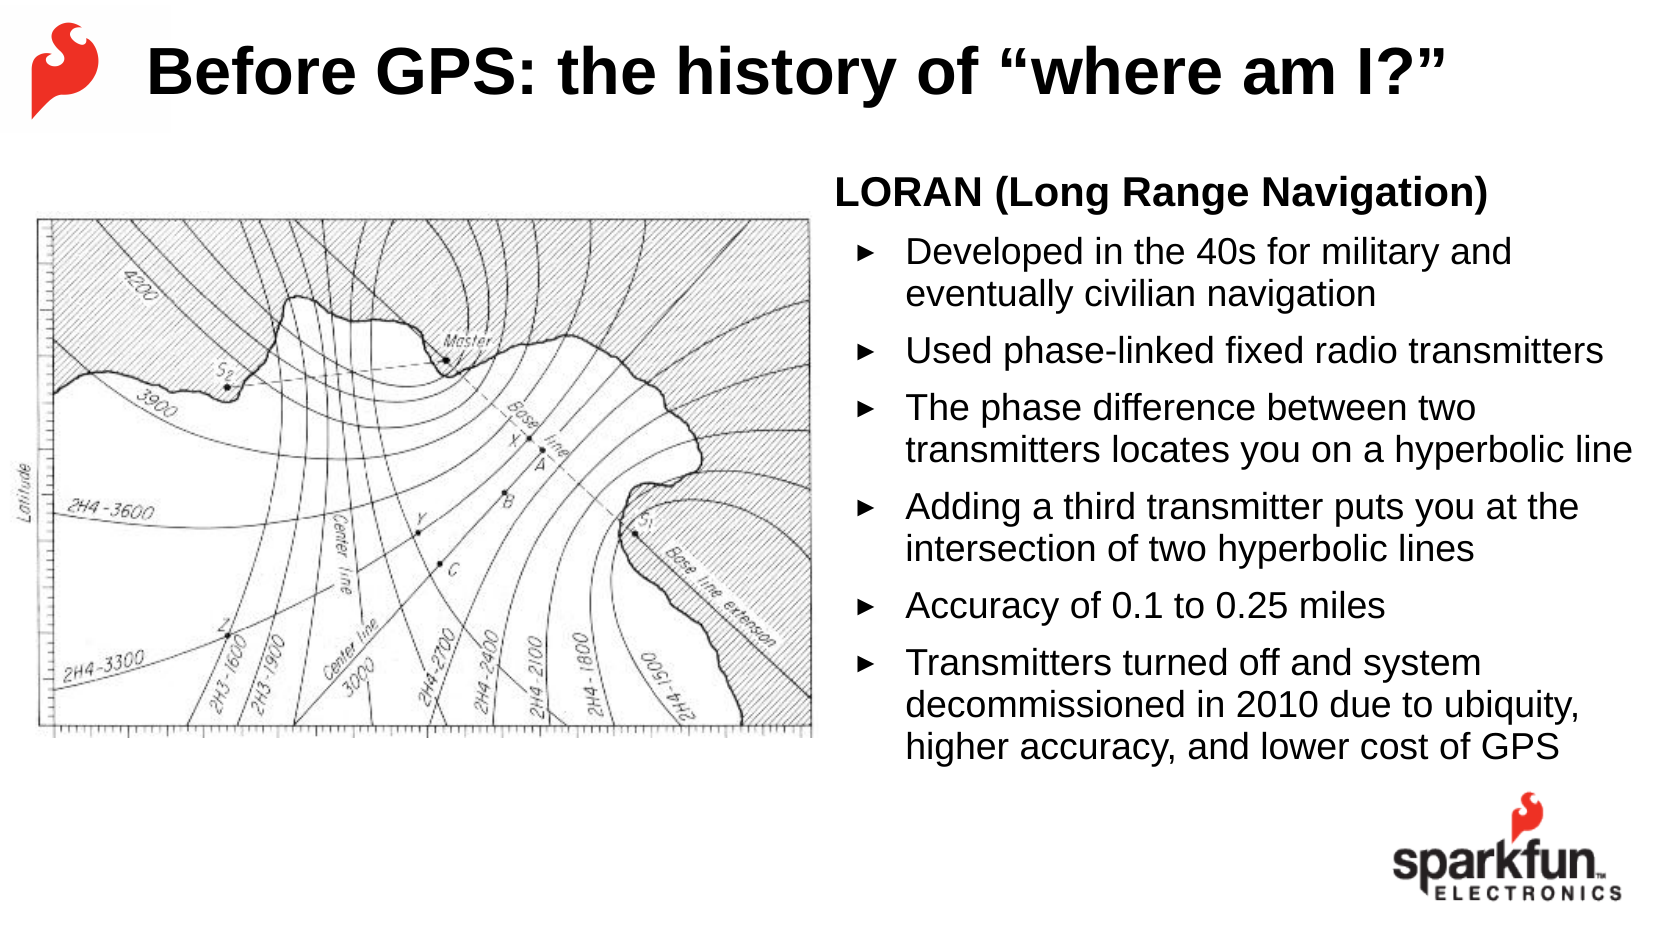

# Before GPS: the history of “where am I?”
LORAN (Long Range Navigation)
Developed in the 40s for military and eventually civilian navigation
Used phase-linked fixed radio transmitters
The phase difference between two transmitters locates you on a hyperbolic line
Adding a third transmitter puts you at the intersection of two hyperbolic lines
Accuracy of 0.1 to 0.25 miles
Transmitters turned off and system decommissioned in 2010 due to ubiquity, higher accuracy, and lower cost of GPS